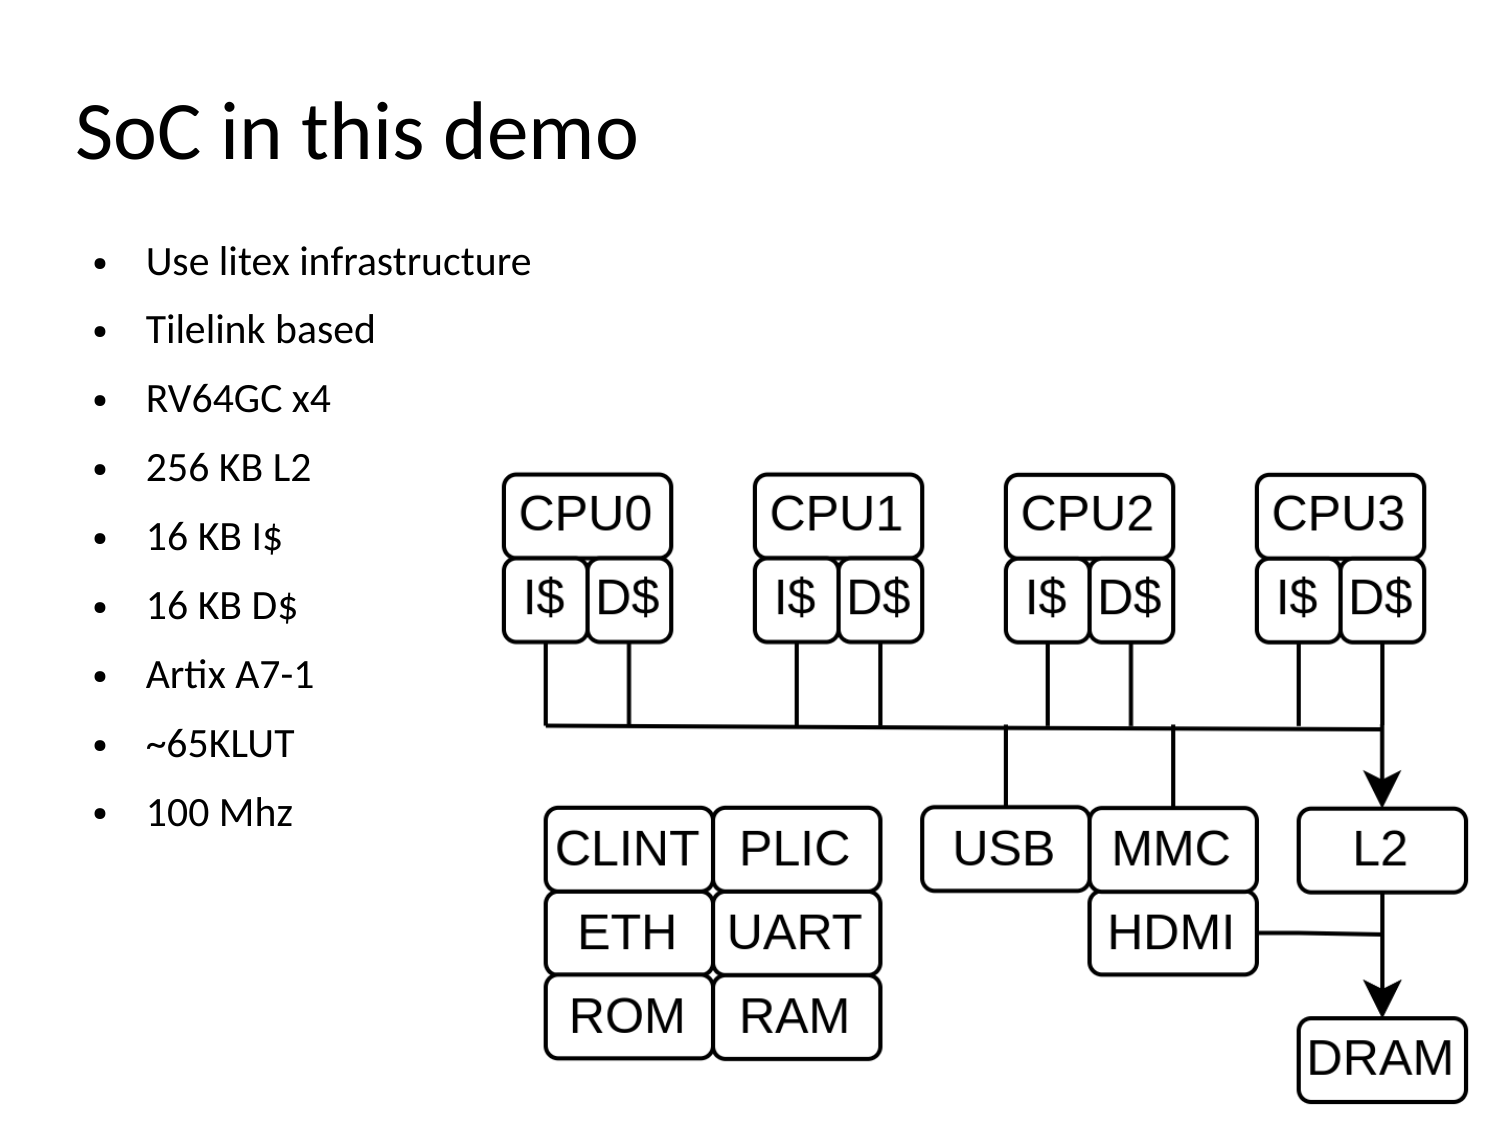

# SoC in this demo
Use litex infrastructure
Tilelink based
RV64GC x4
256 KB L2
16 KB I$
16 KB D$
Artix A7-1
~65KLUT
100 Mhz